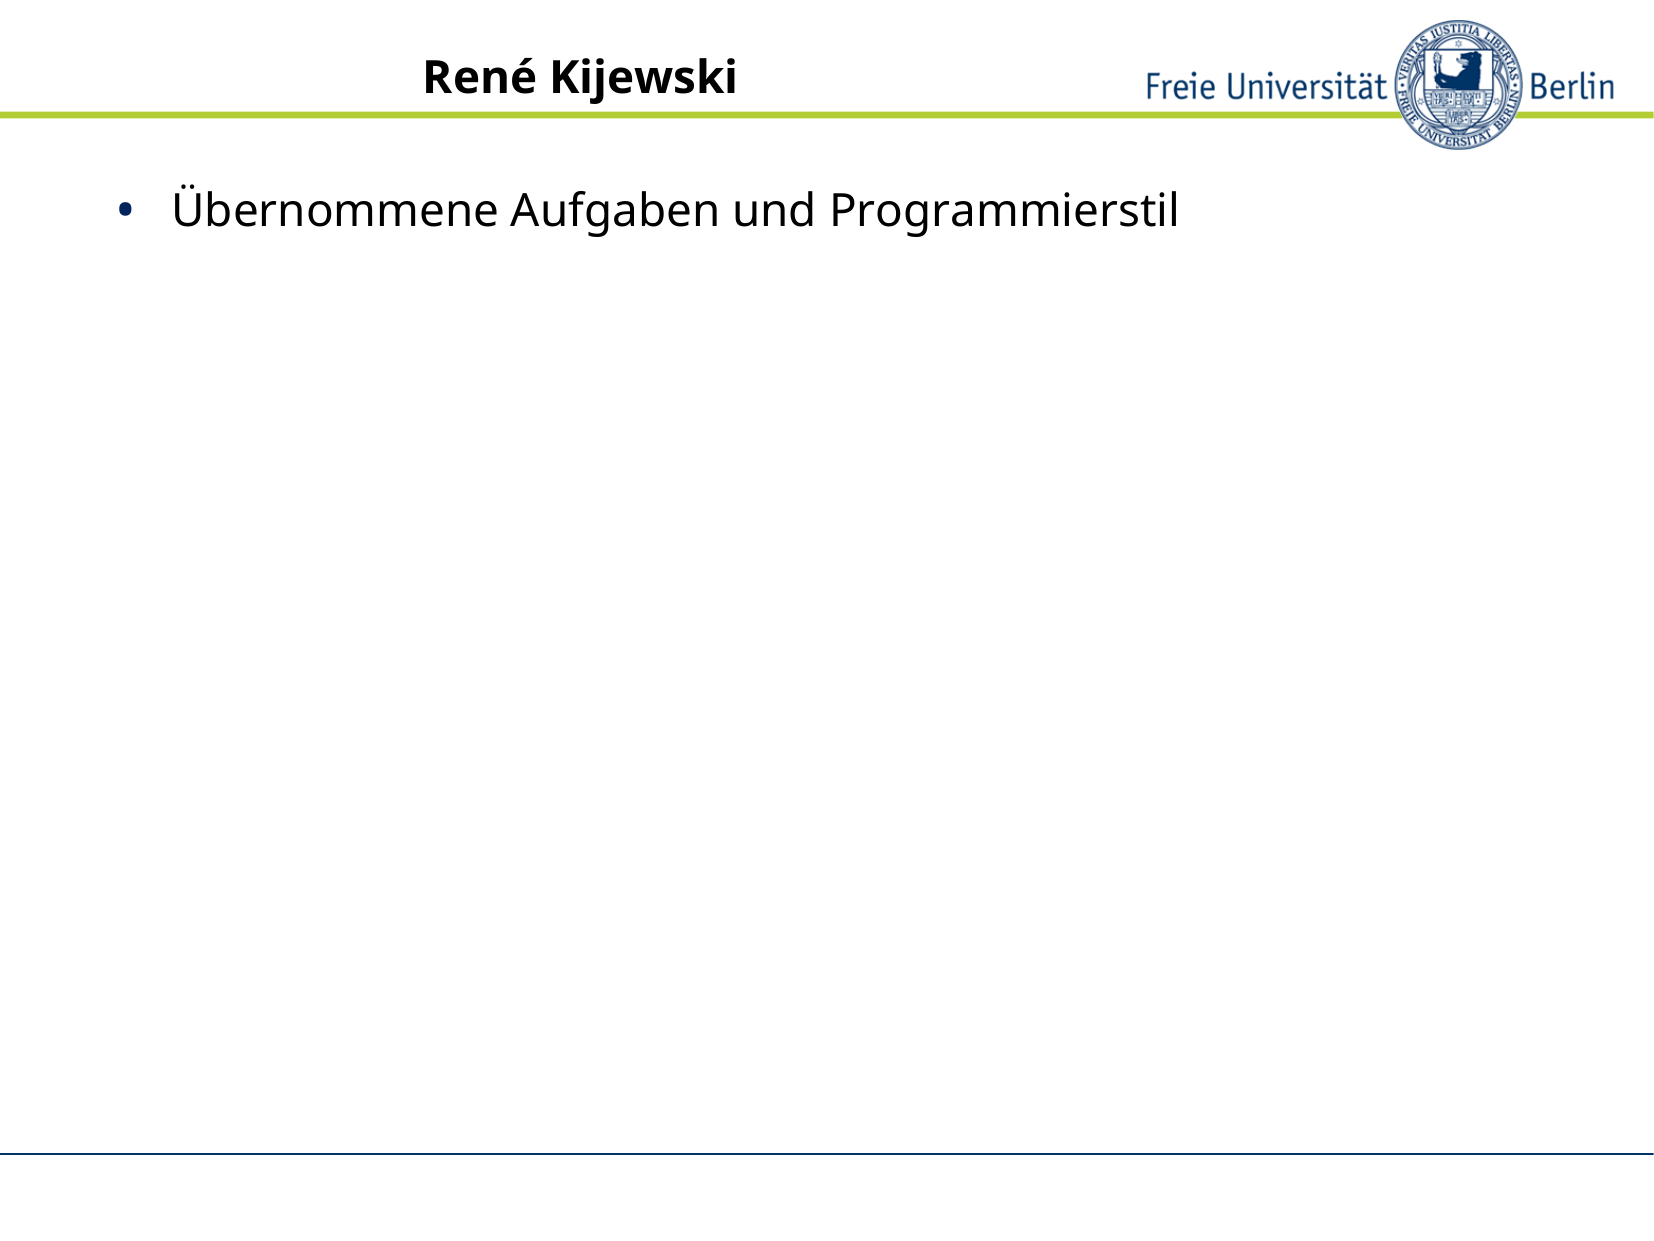

# René Kijewski
Übernommene Aufgaben und Programmierstil